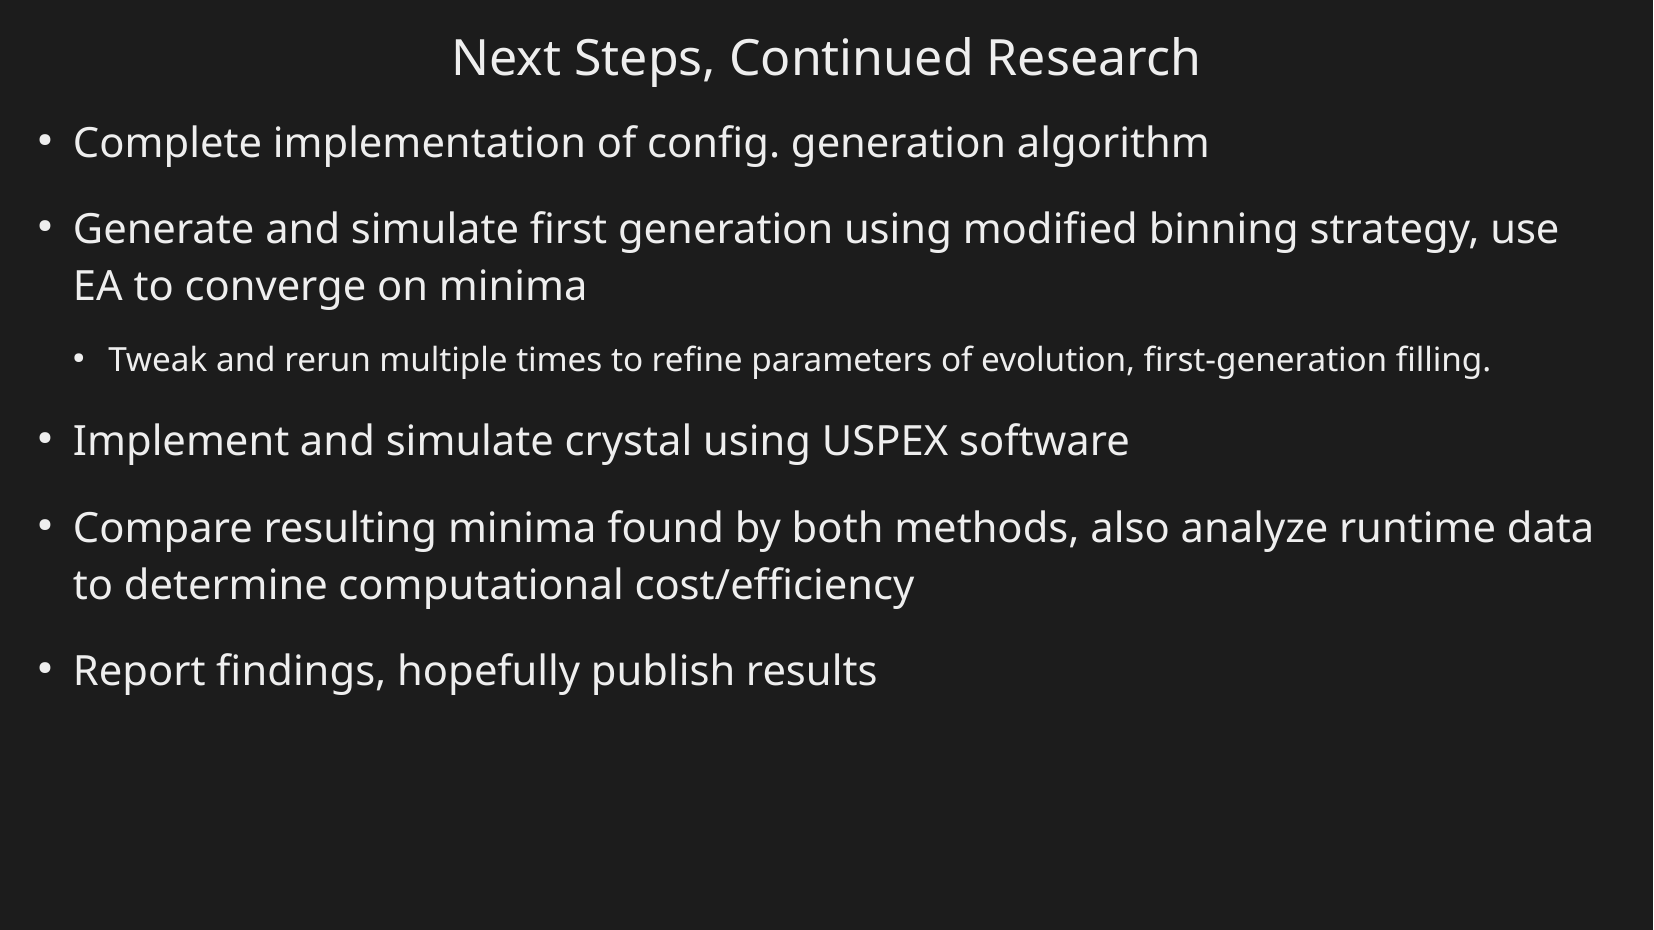

# Next Steps, Continued Research
Complete implementation of config. generation algorithm
Generate and simulate first generation using modified binning strategy, use EA to converge on minima
Tweak and rerun multiple times to refine parameters of evolution, first-generation filling.
Implement and simulate crystal using USPEX software
Compare resulting minima found by both methods, also analyze runtime data to determine computational cost/efficiency
Report findings, hopefully publish results